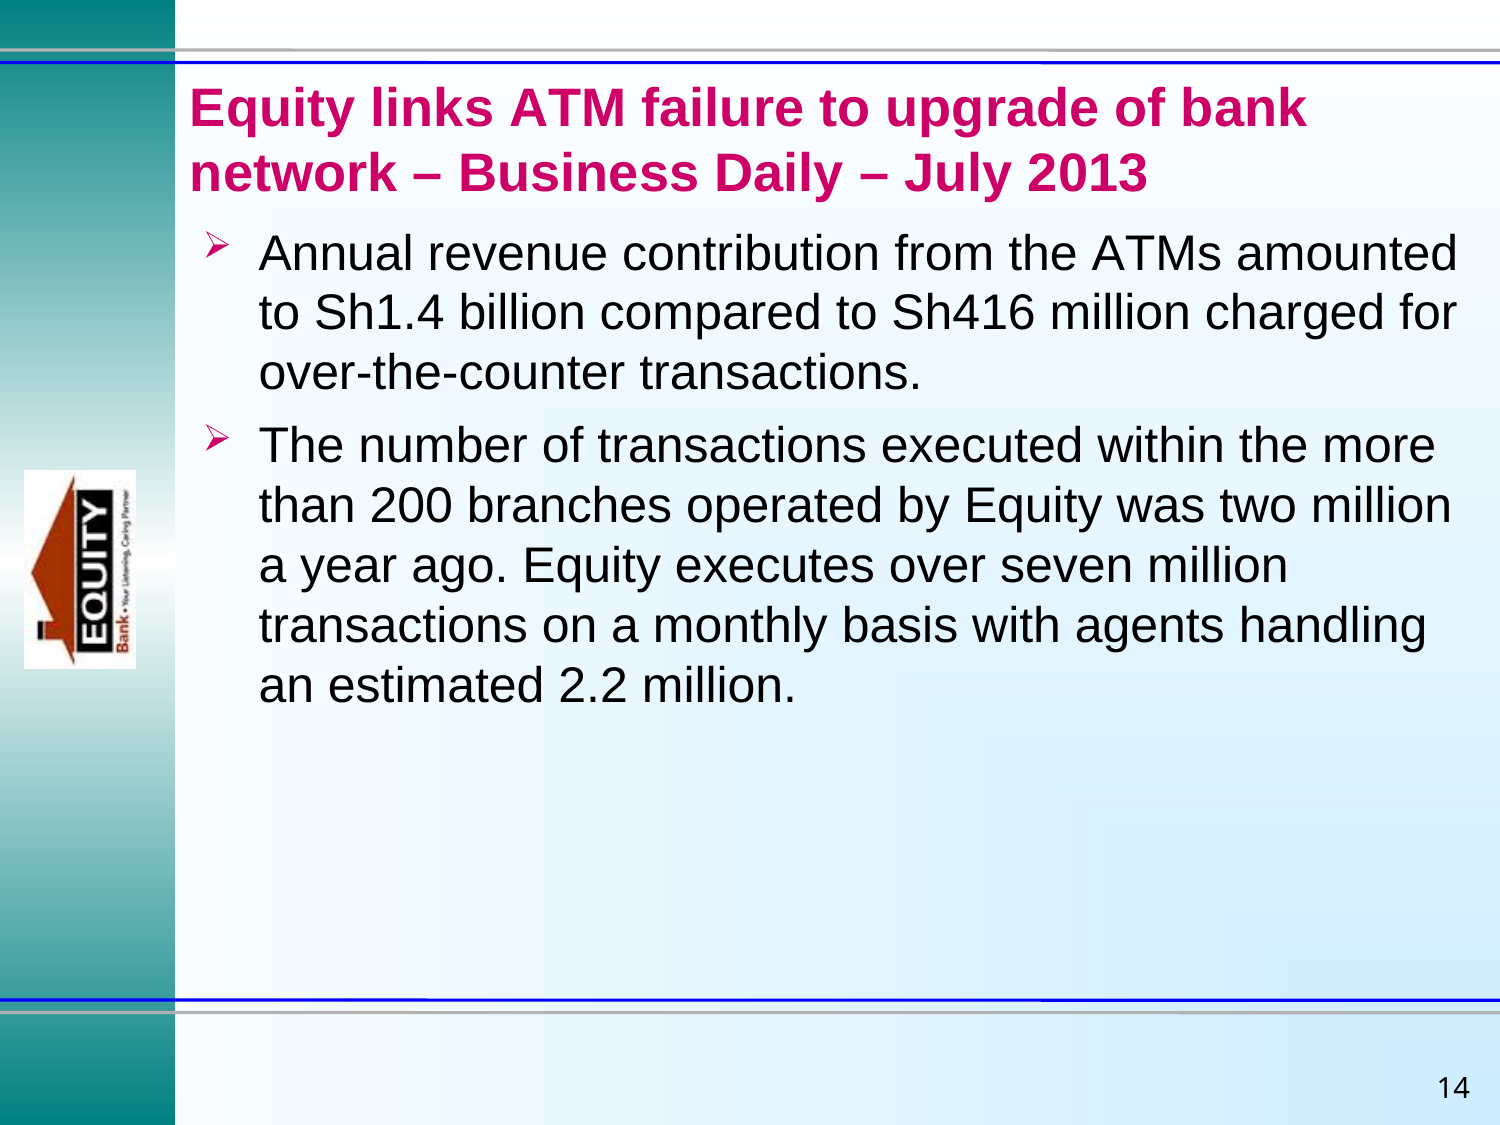

Equity links ATM failure to upgrade of bank network – Business Daily – July 2013
Annual revenue contribution from the ATMs amounted to Sh1.4 billion compared to Sh416 million charged for over-the-counter transactions.
The number of transactions executed within the more than 200 branches operated by Equity was two million a year ago. Equity executes over seven million transactions on a monthly basis with agents handling an estimated 2.2 million.